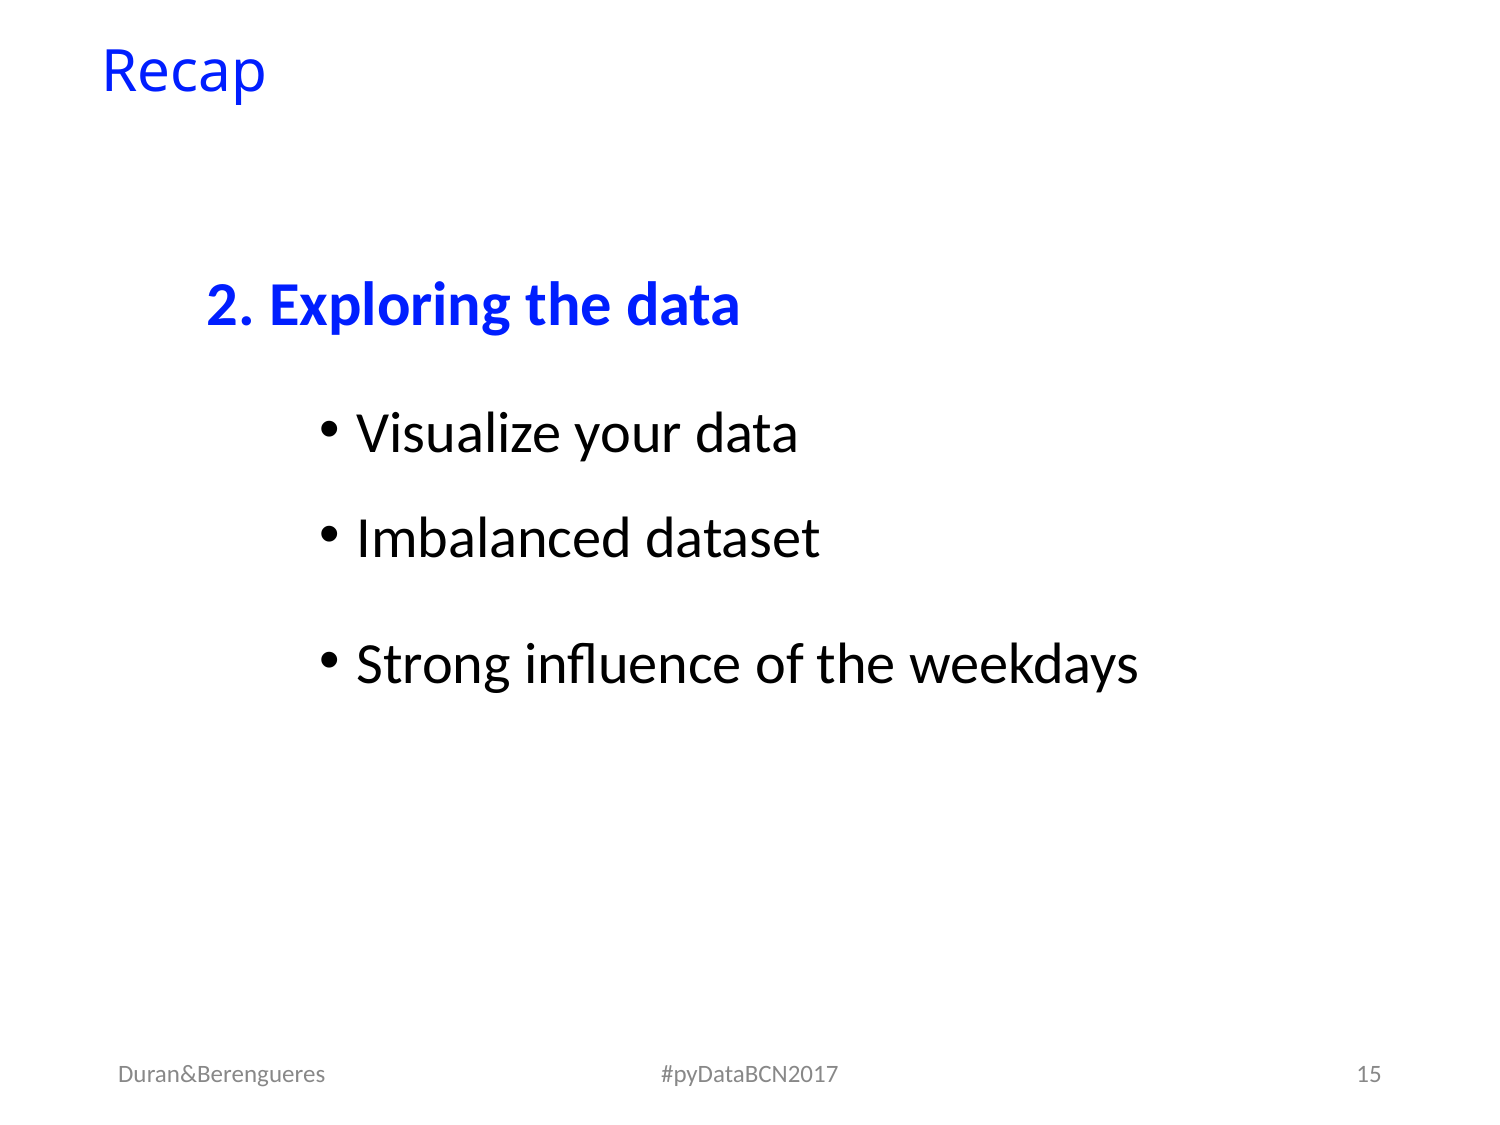

# Recap
2. Exploring the data
Visualize your data
Imbalanced dataset
Strong influence of the weekdays
Duran&Berengueres
#pyDataBCN2017